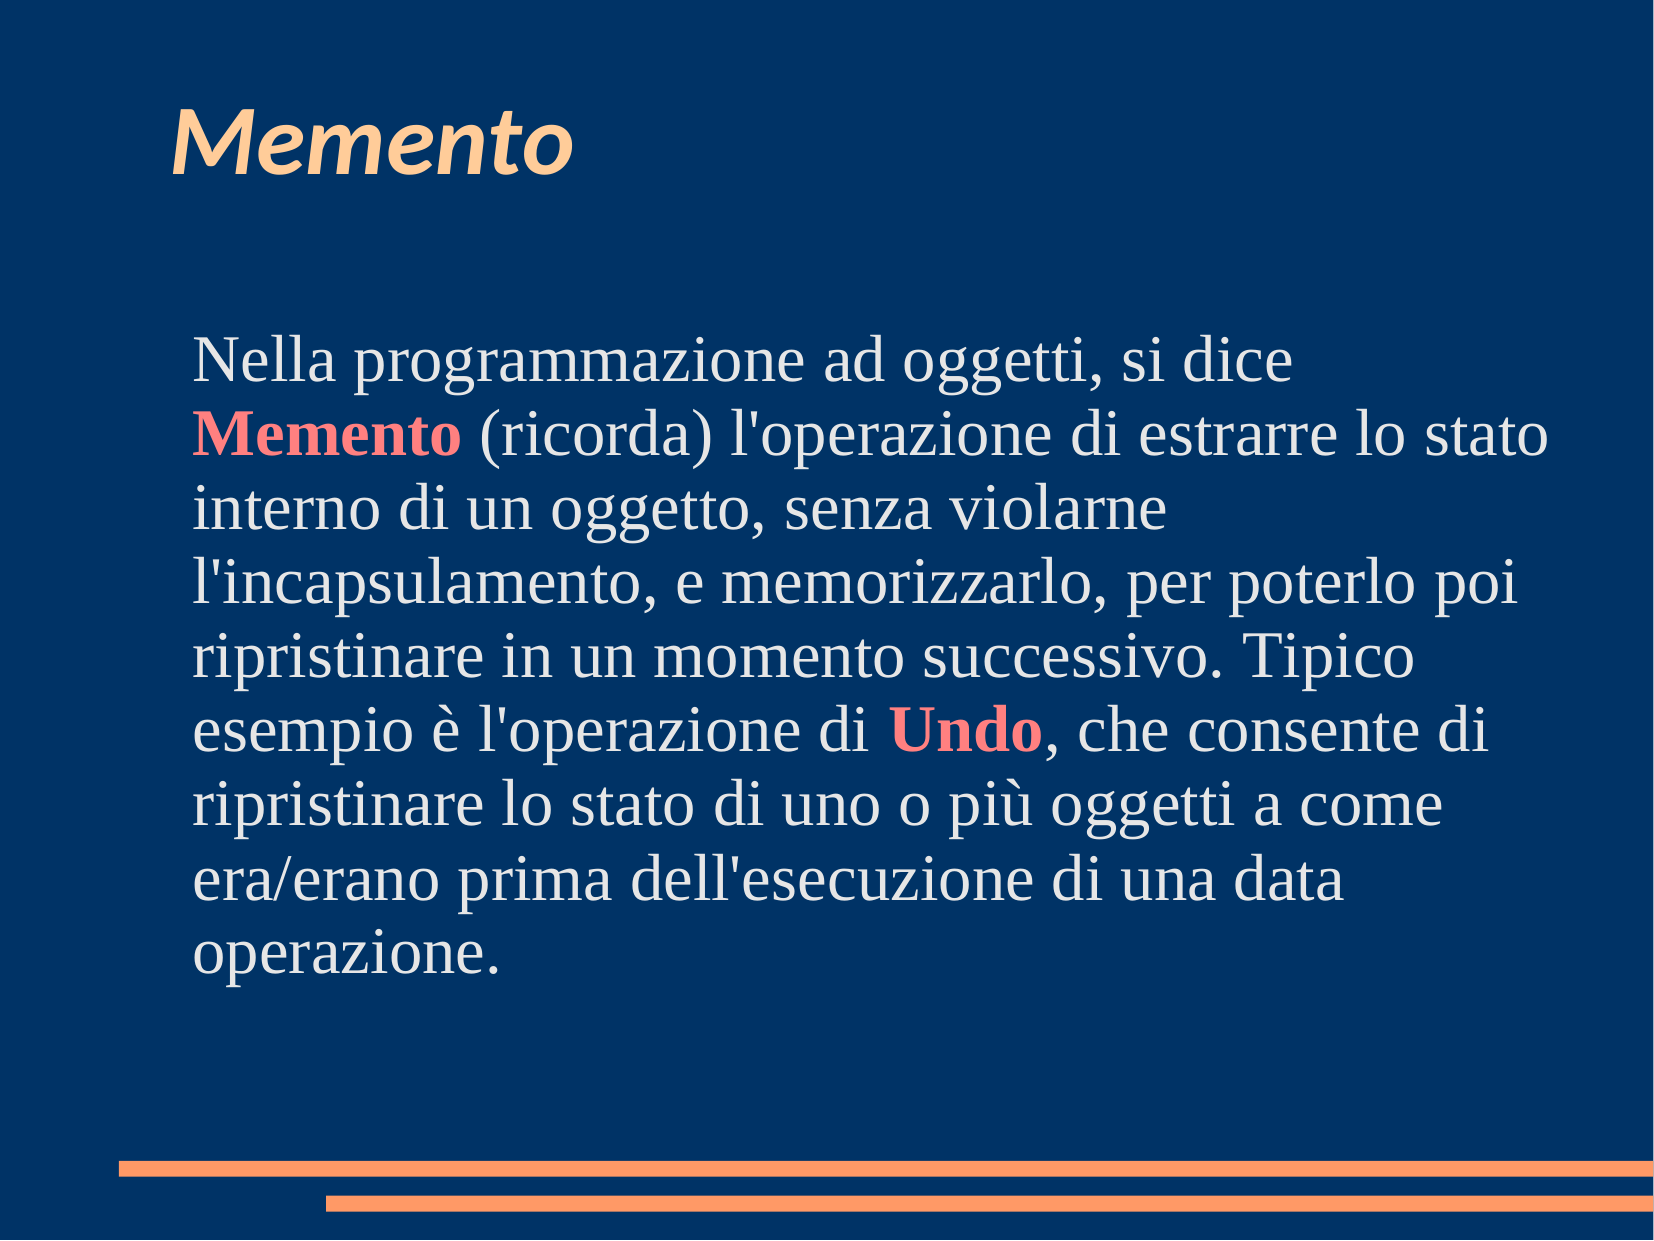

Memento
# Nella programmazione ad oggetti, si dice Memento (ricorda) l'operazione di estrarre lo stato interno di un oggetto, senza violarne l'incapsulamento, e memorizzarlo, per poterlo poi ripristinare in un momento successivo. Tipico esempio è l'operazione di Undo, che consente di ripristinare lo stato di uno o più oggetti a come era/erano prima dell'esecuzione di una data operazione.